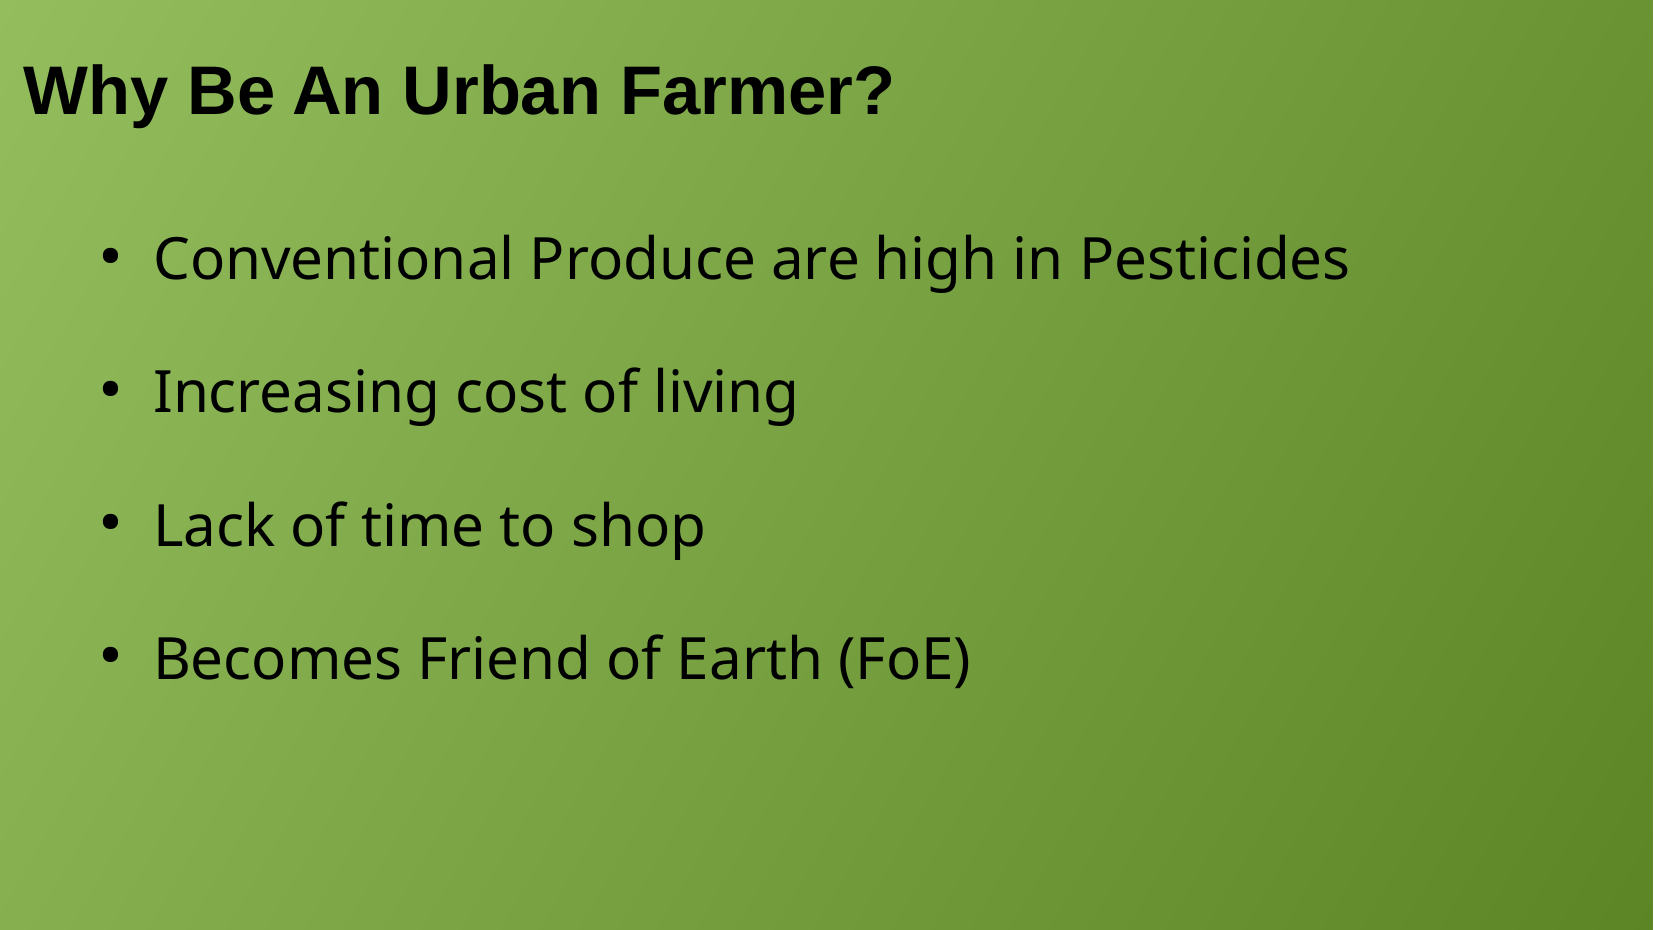

# Why Be An Urban Farmer?
Conventional Produce are high in Pesticides
Increasing cost of living
Lack of time to shop
Becomes Friend of Earth (FoE)